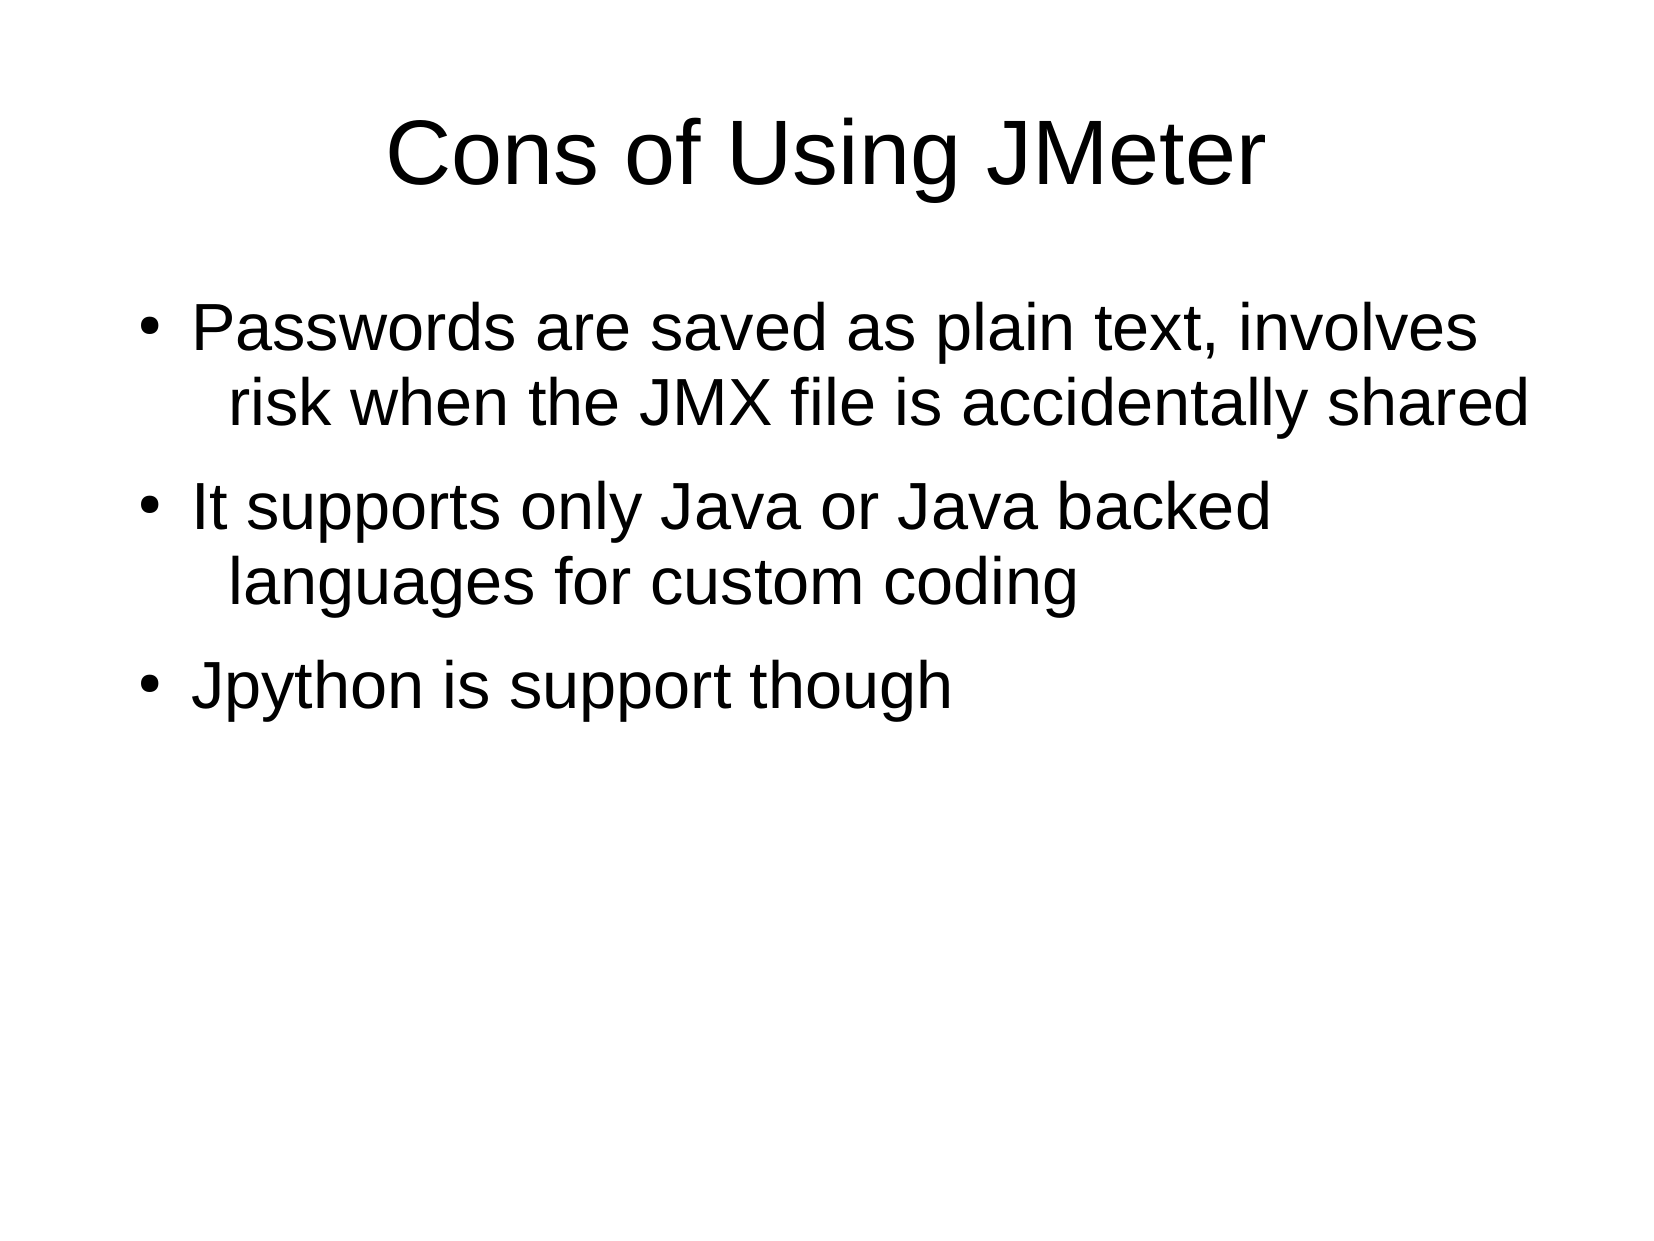

# Cons of Using JMeter
Passwords are saved as plain text, involves risk when the JMX file is accidentally shared
It supports only Java or Java backed languages for custom coding
Jpython is support though